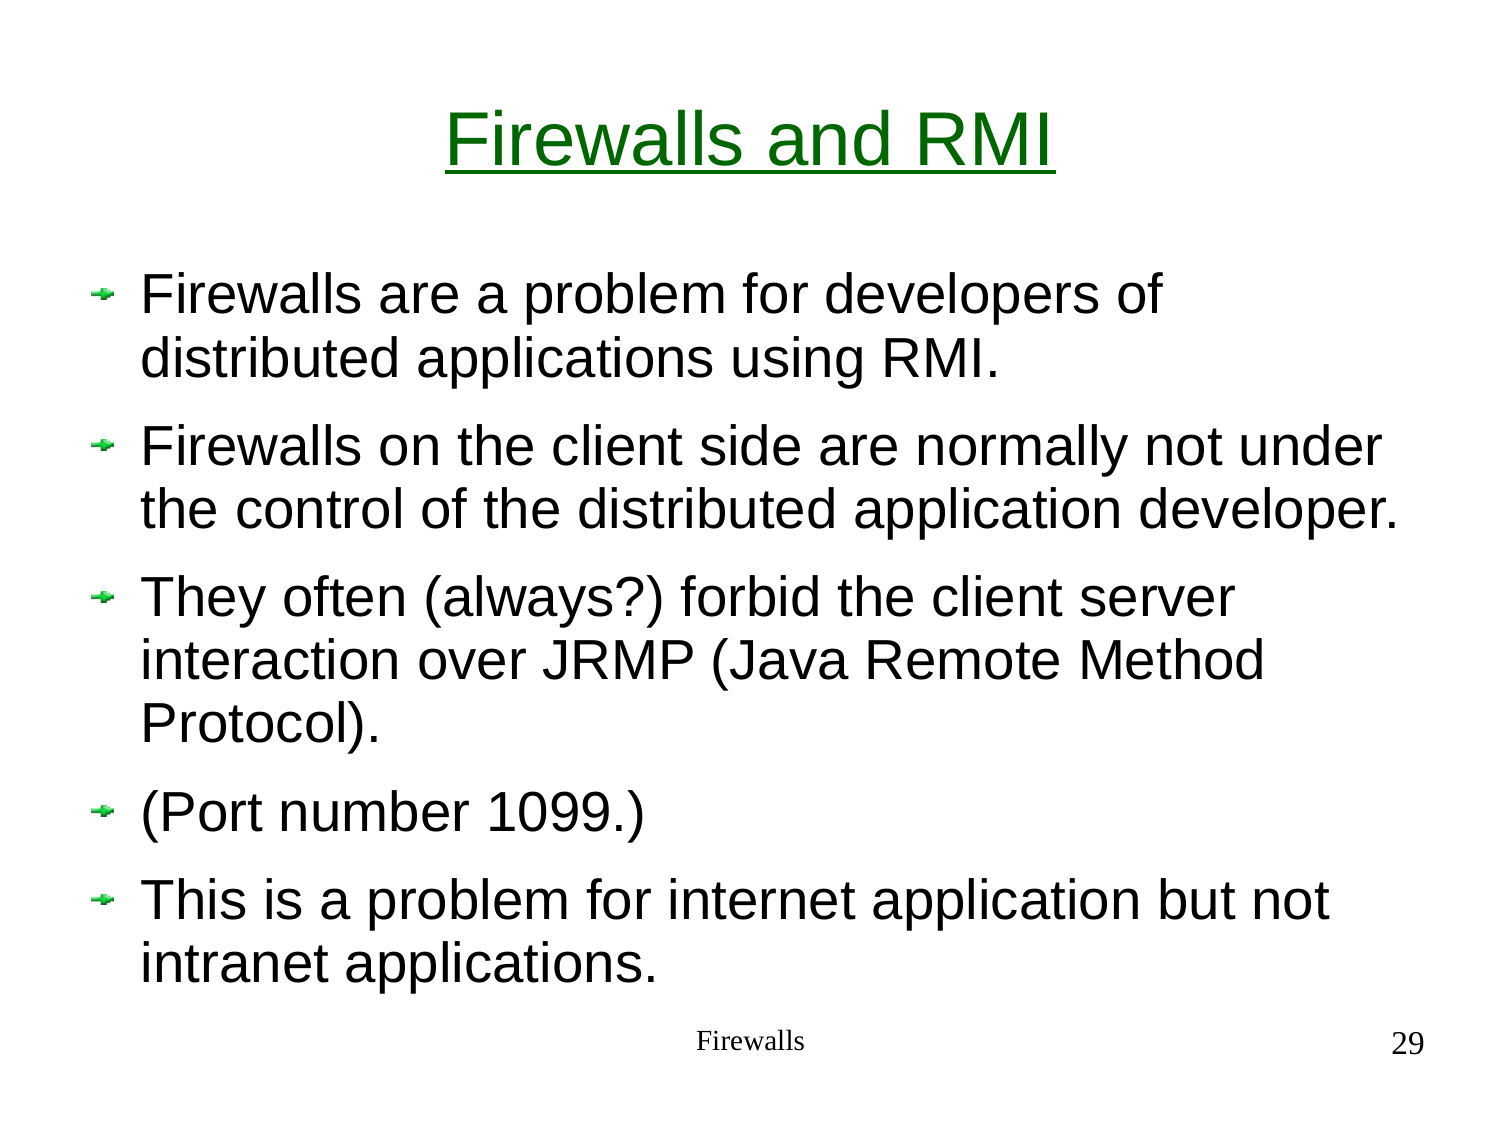

# Firewalls and RMI
Firewalls are a problem for developers of distributed applications using RMI.
Firewalls on the client side are normally not under the control of the distributed application developer.
They often (always?) forbid the client server interaction over JRMP (Java Remote Method Protocol).
(Port number 1099.)
This is a problem for internet application but not intranet applications.
Firewalls
29